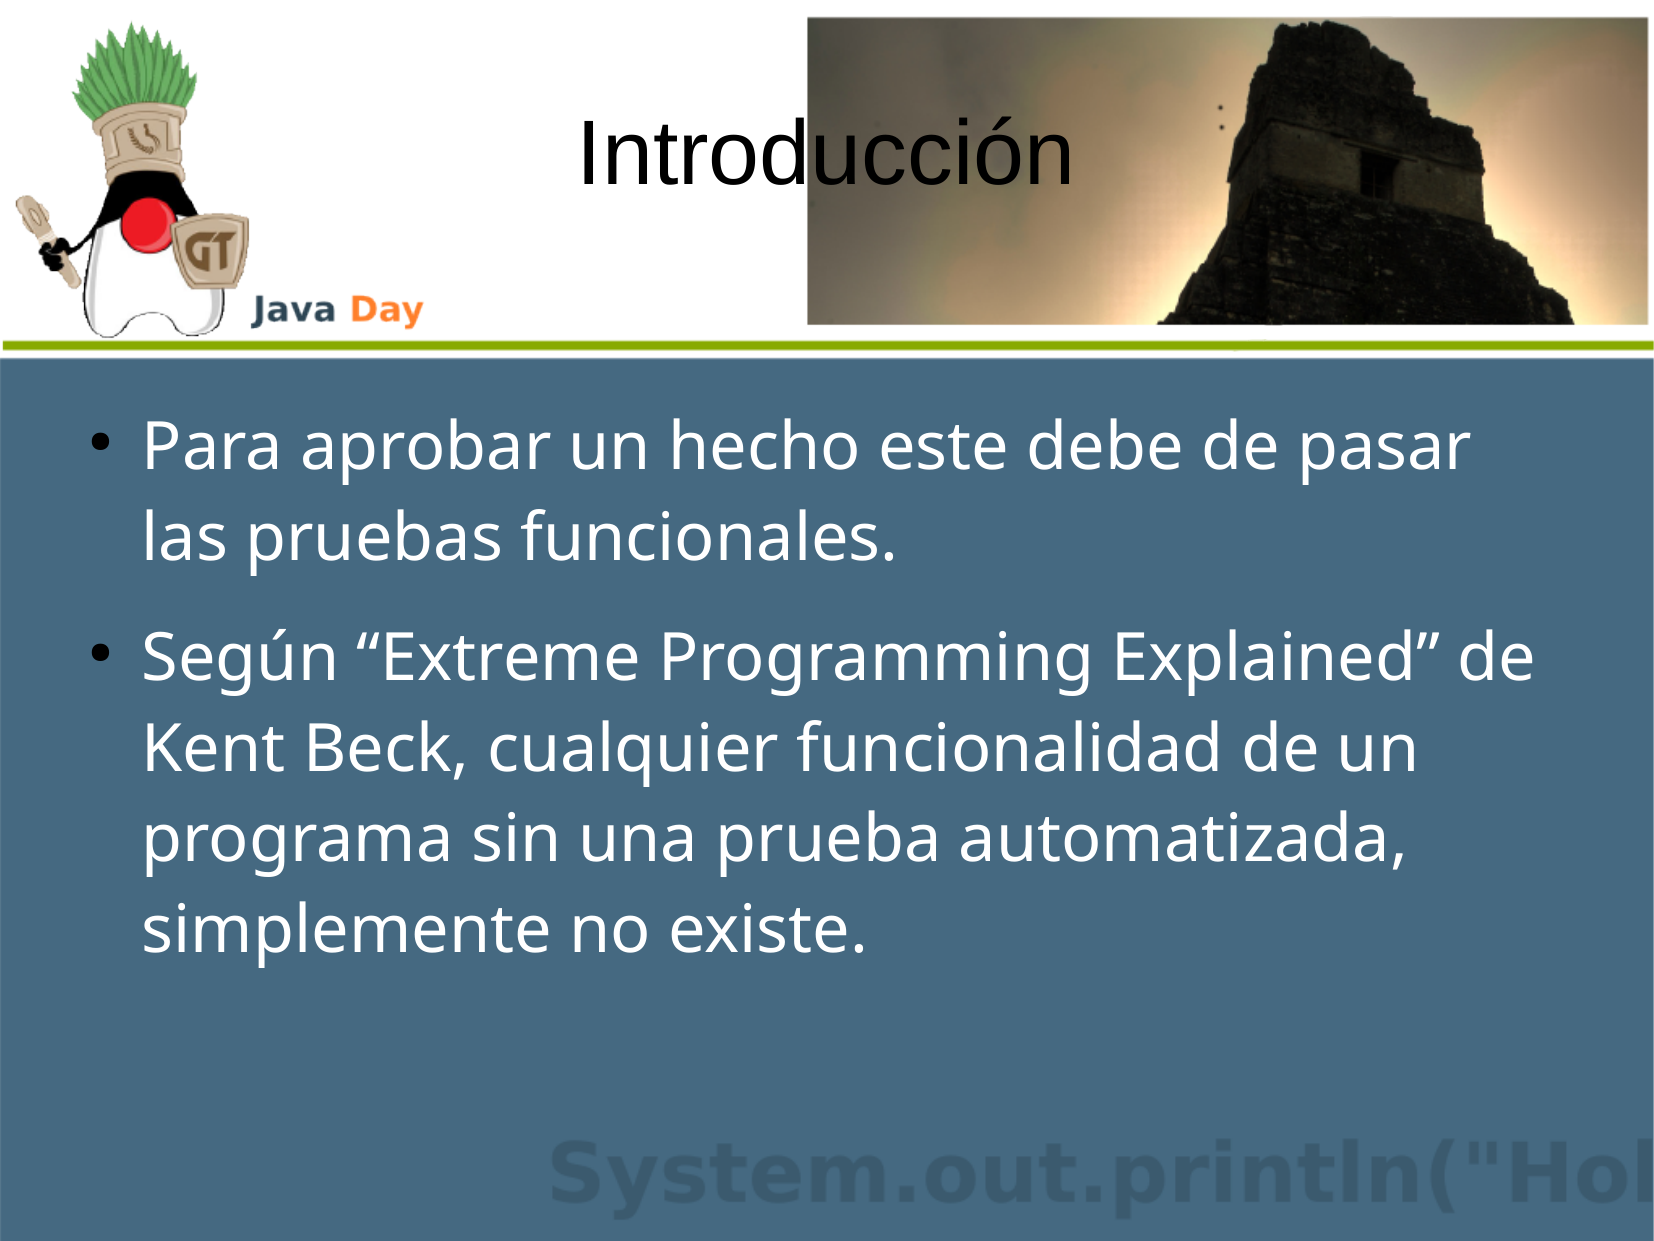

# Introducción
Para aprobar un hecho este debe de pasar las pruebas funcionales.
Según “Extreme Programming Explained” de Kent Beck, cualquier funcionalidad de un programa sin una prueba automatizada, simplemente no existe.